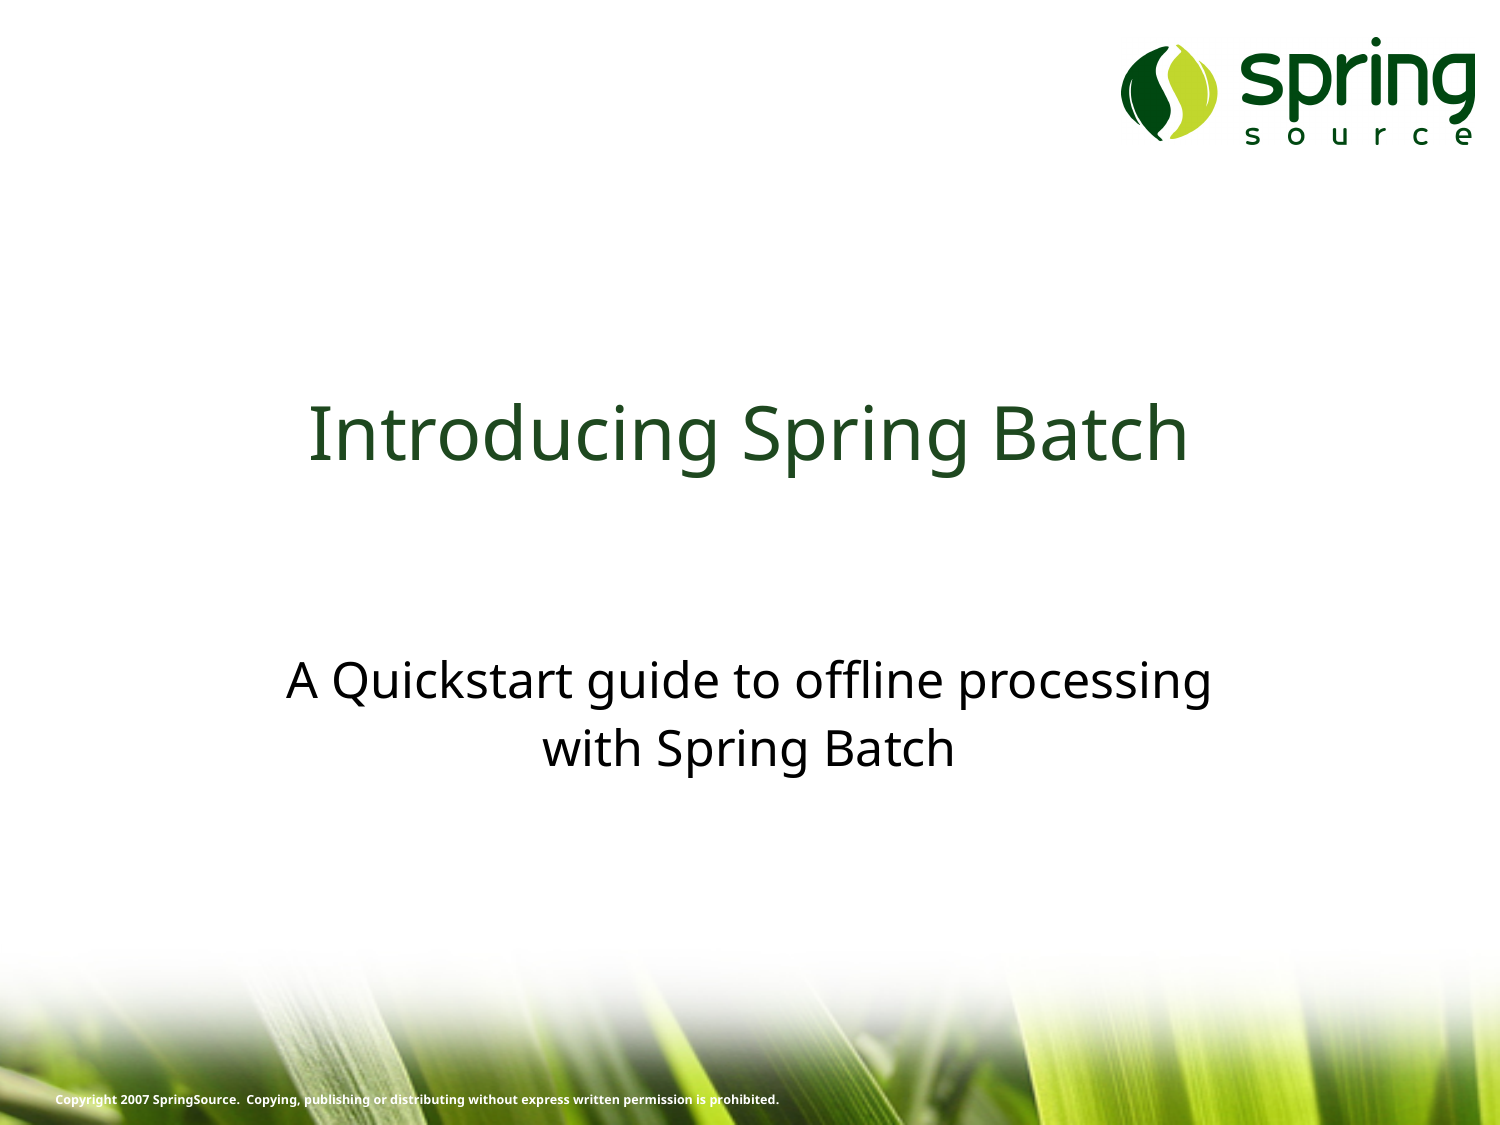

# Introducing Spring Batch
A Quickstart guide to offline processing with Spring Batch